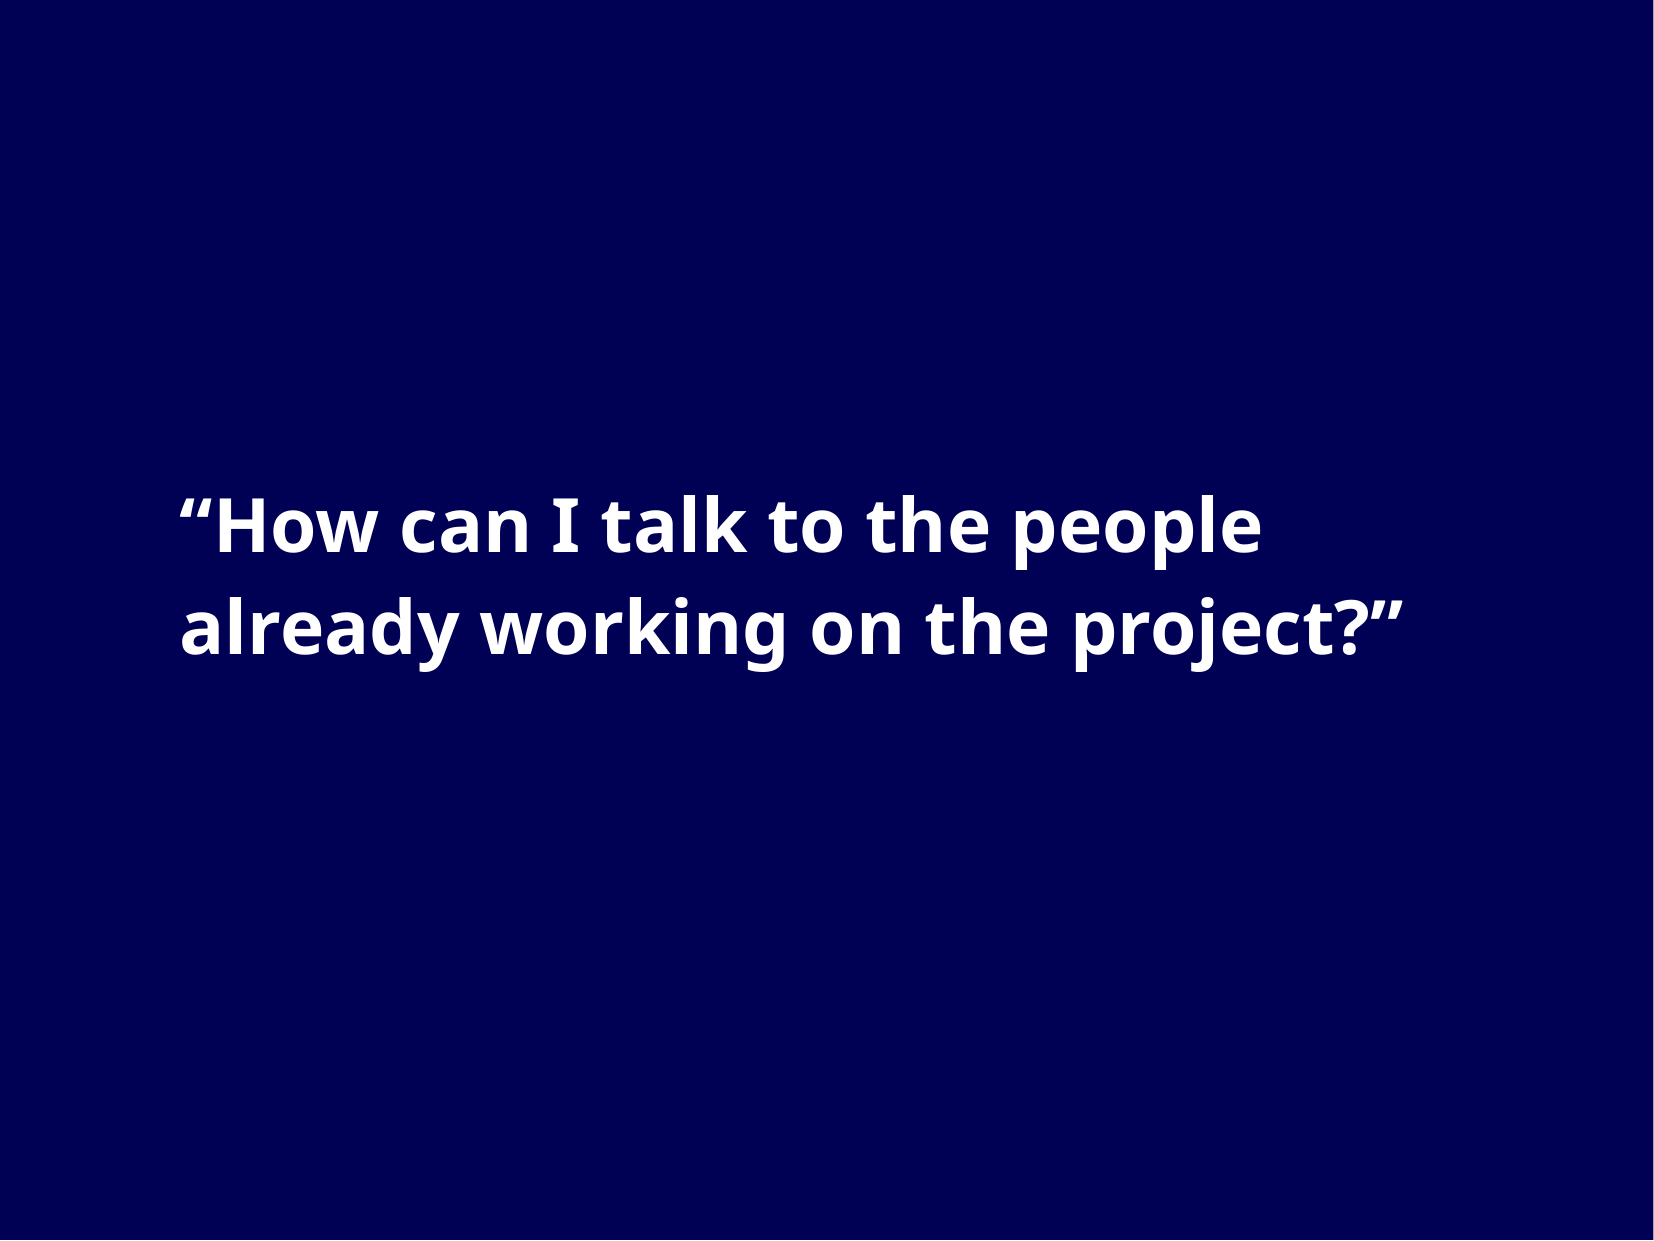

“How can I talk to the people already working on the project?”